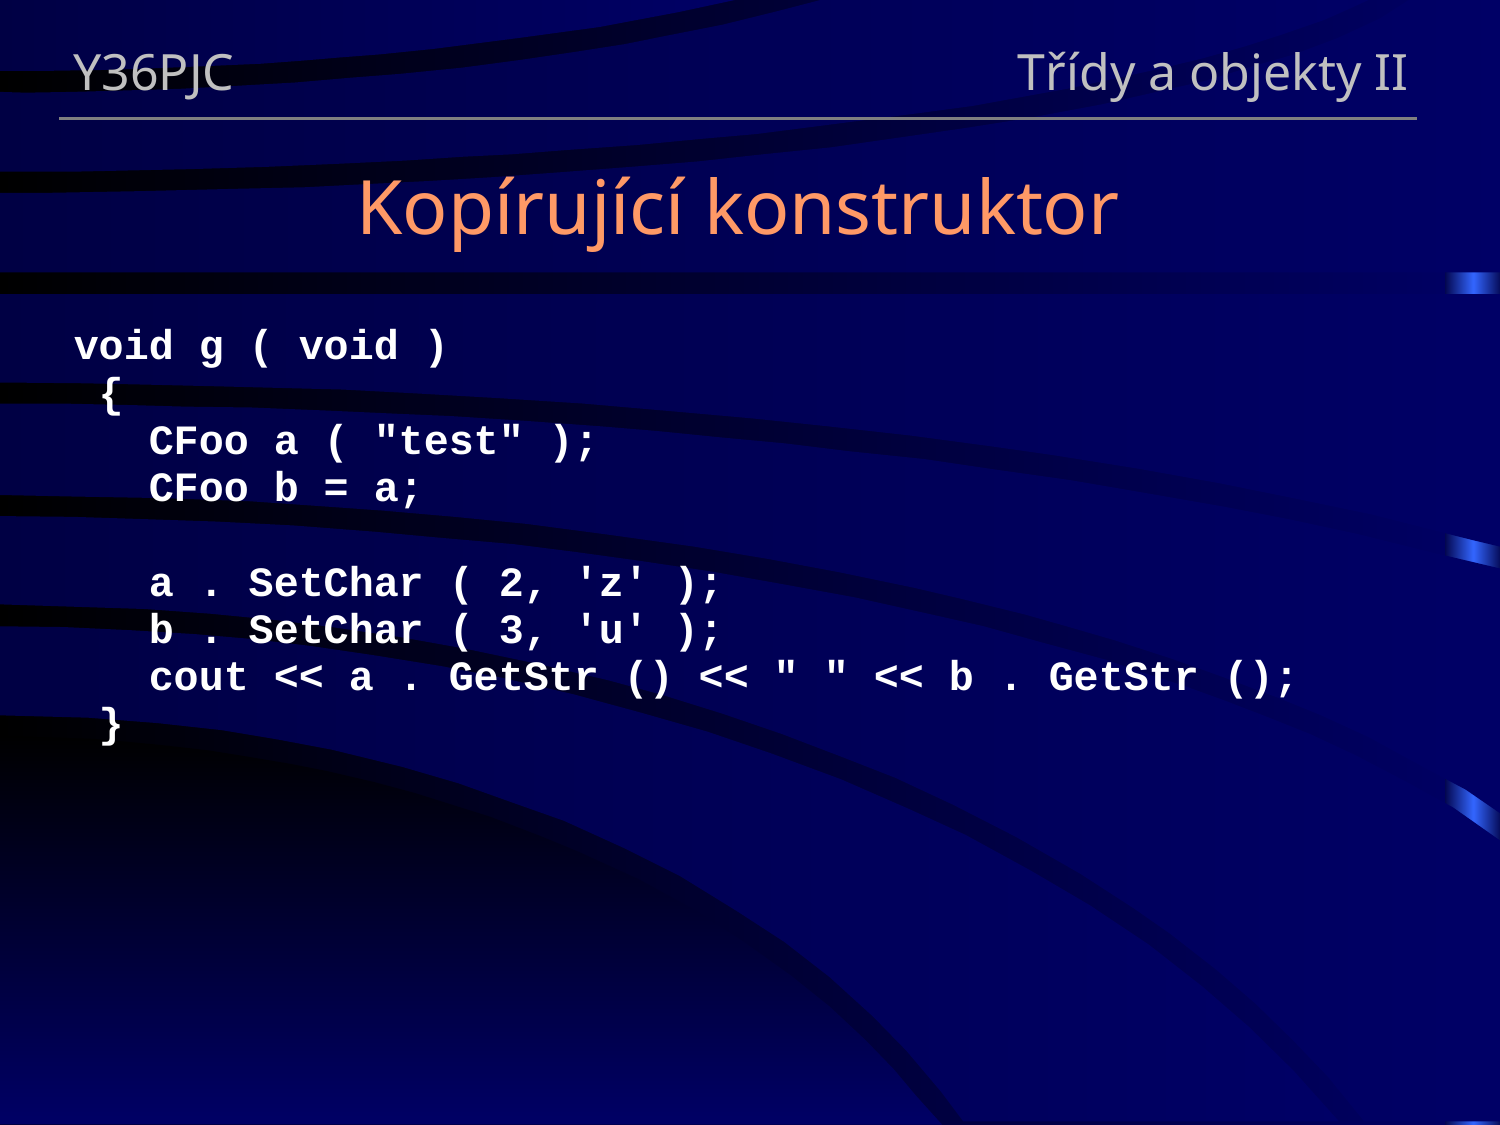

Y36PJC
Třídy a objekty II
Kopírující konstruktor
void g ( void )
 {
 CFoo a ( "test" );
 CFoo b = a;
 a . SetChar ( 2, 'z' );
 b . SetChar ( 3, 'u' );
 cout << a . GetStr () << " " << b . GetStr ();
 }